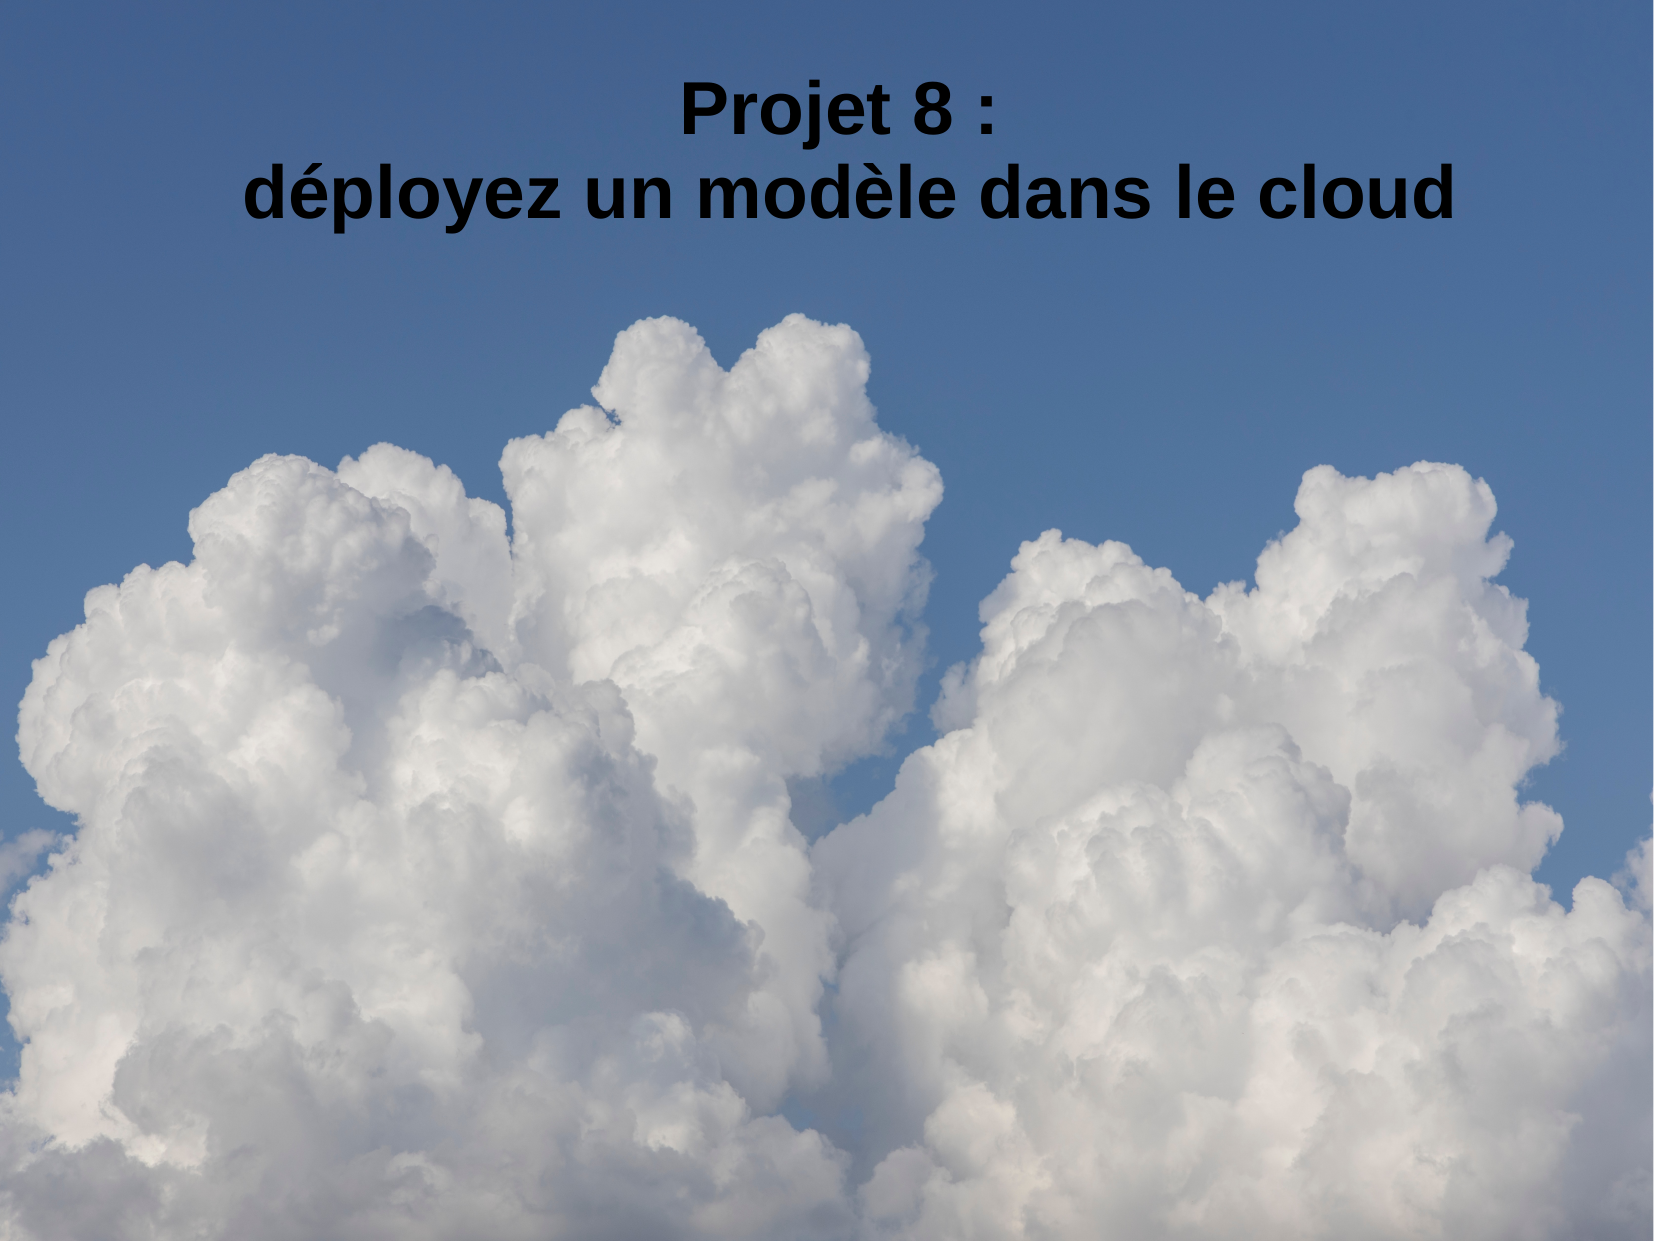

Projet 8 :
déployez un modèle dans le cloud
1